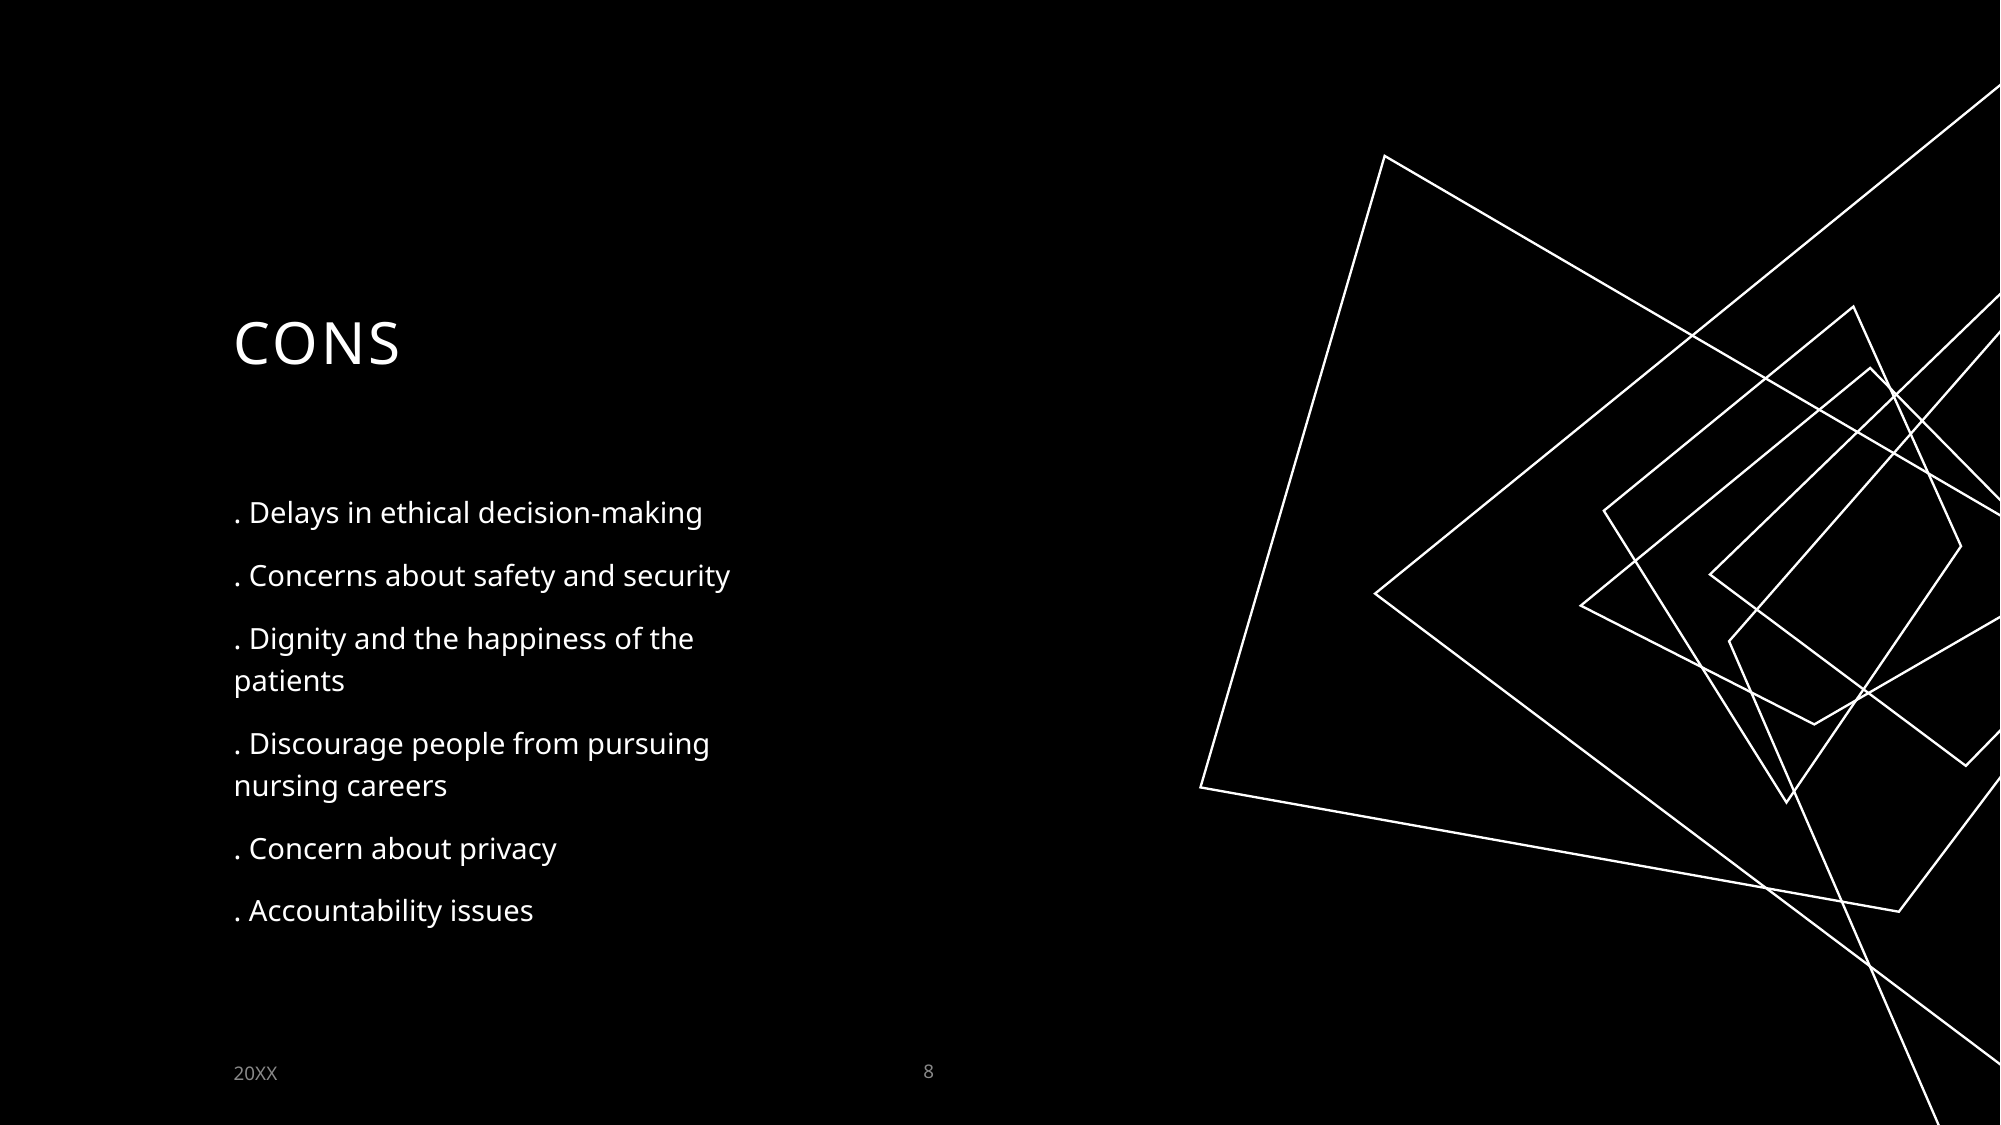

# cons
. Delays in ethical decision-making
. Concerns about safety and security
. Dignity and the happiness of the patients
. Discourage people from pursuing nursing careers
. Concern about privacy
. Accountability issues
20XX